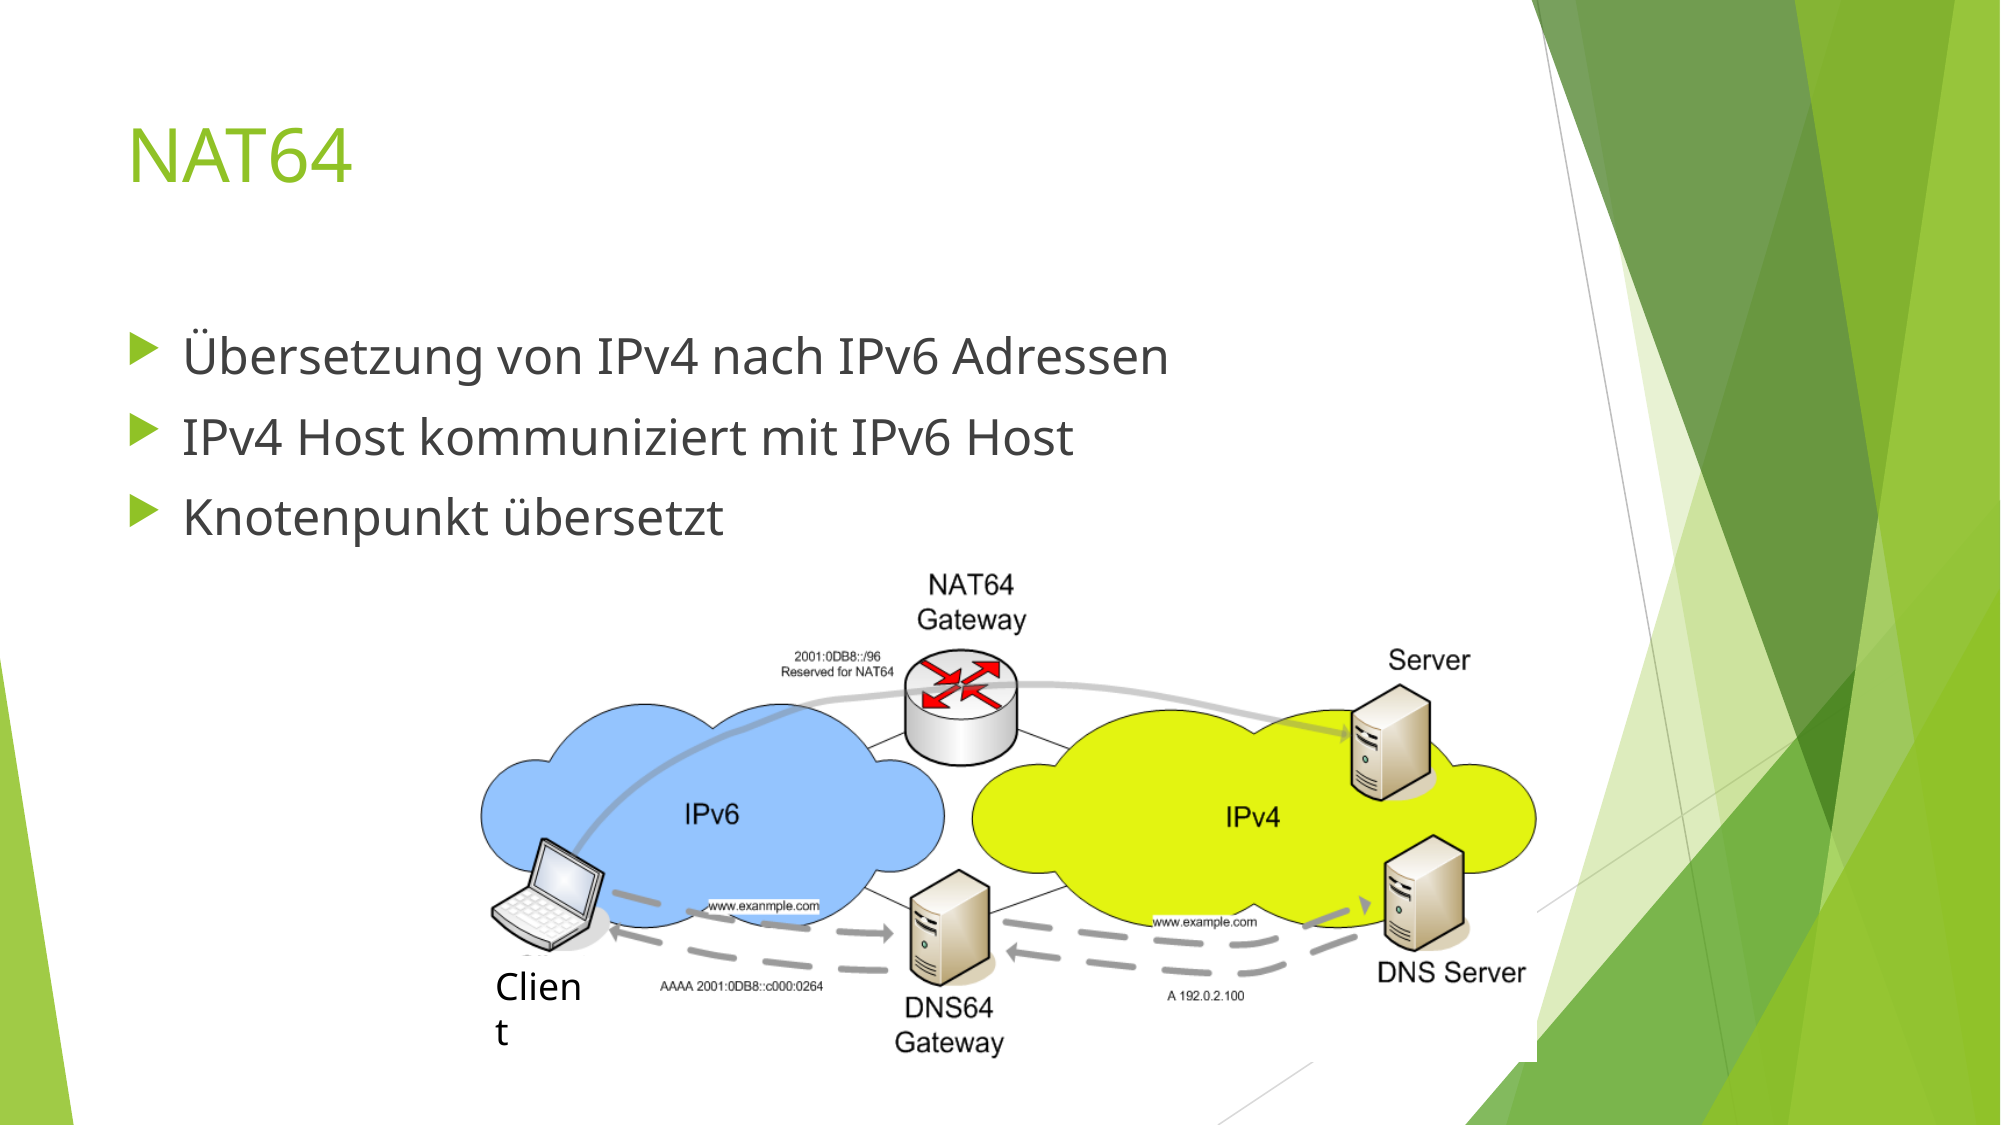

# NAT64
Übersetzung von IPv4 nach IPv6 Adressen
IPv4 Host kommuniziert mit IPv6 Host
Knotenpunkt übersetzt
Client